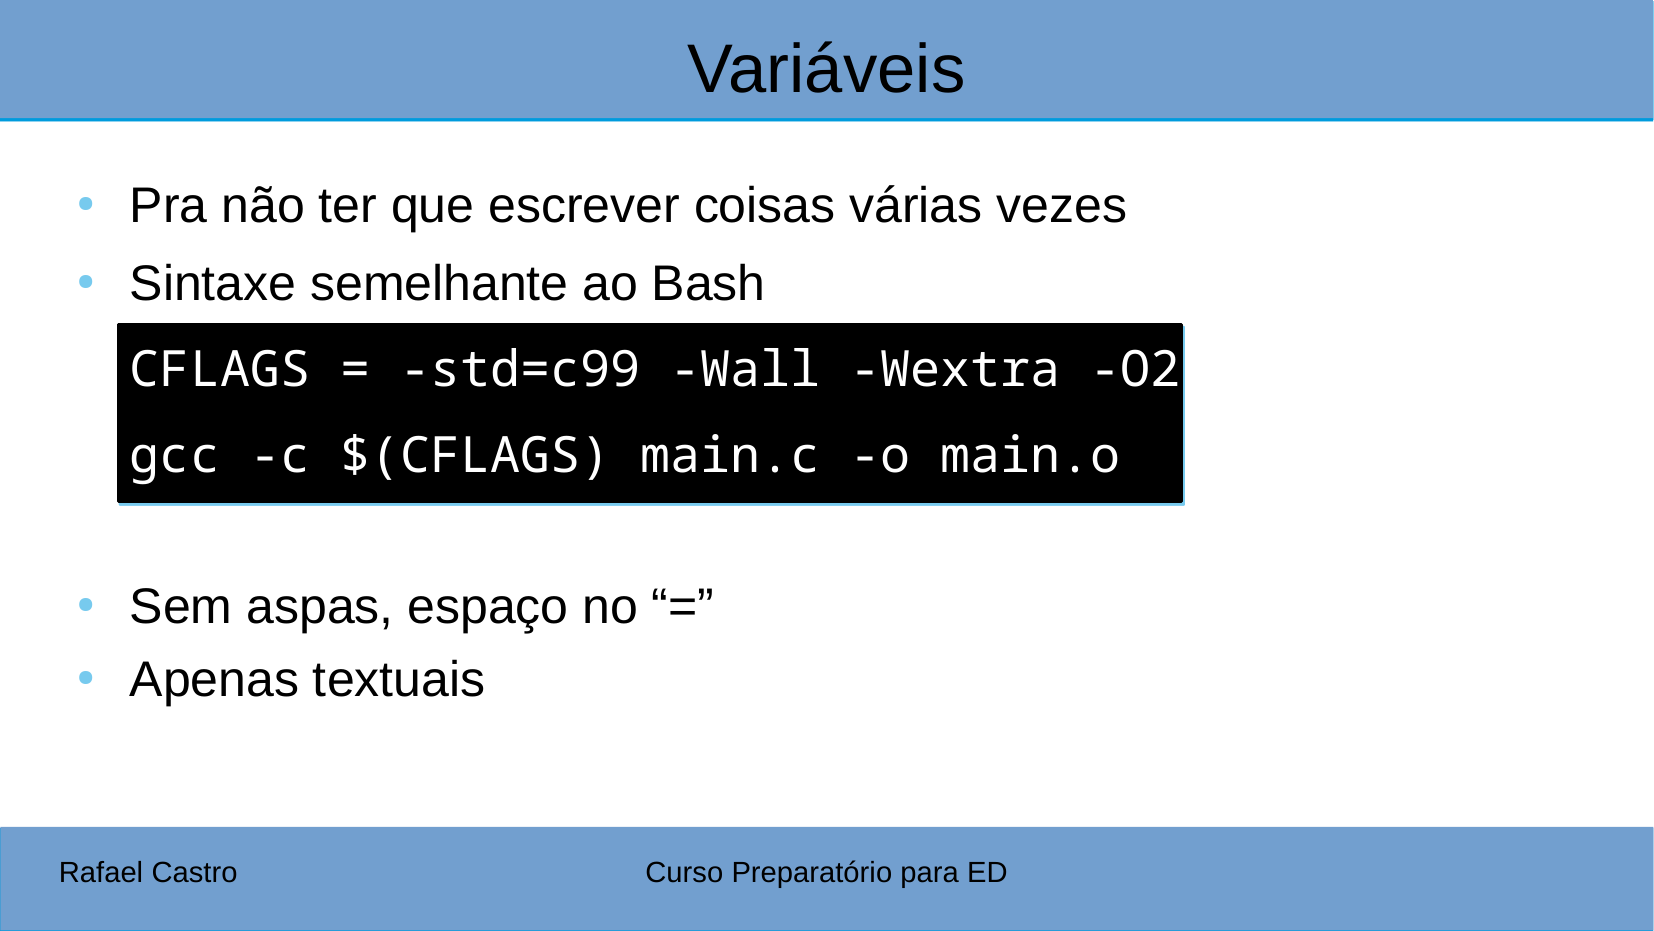

# Variáveis
Pra não ter que escrever coisas várias vezes
Sintaxe semelhante ao Bash
CFLAGS = -std=c99 -Wall -Wextra -O2
gcc -c $(CFLAGS) main.c -o main.o
Sem aspas, espaço no “=”
Apenas textuais
Curso Preparatório para ED